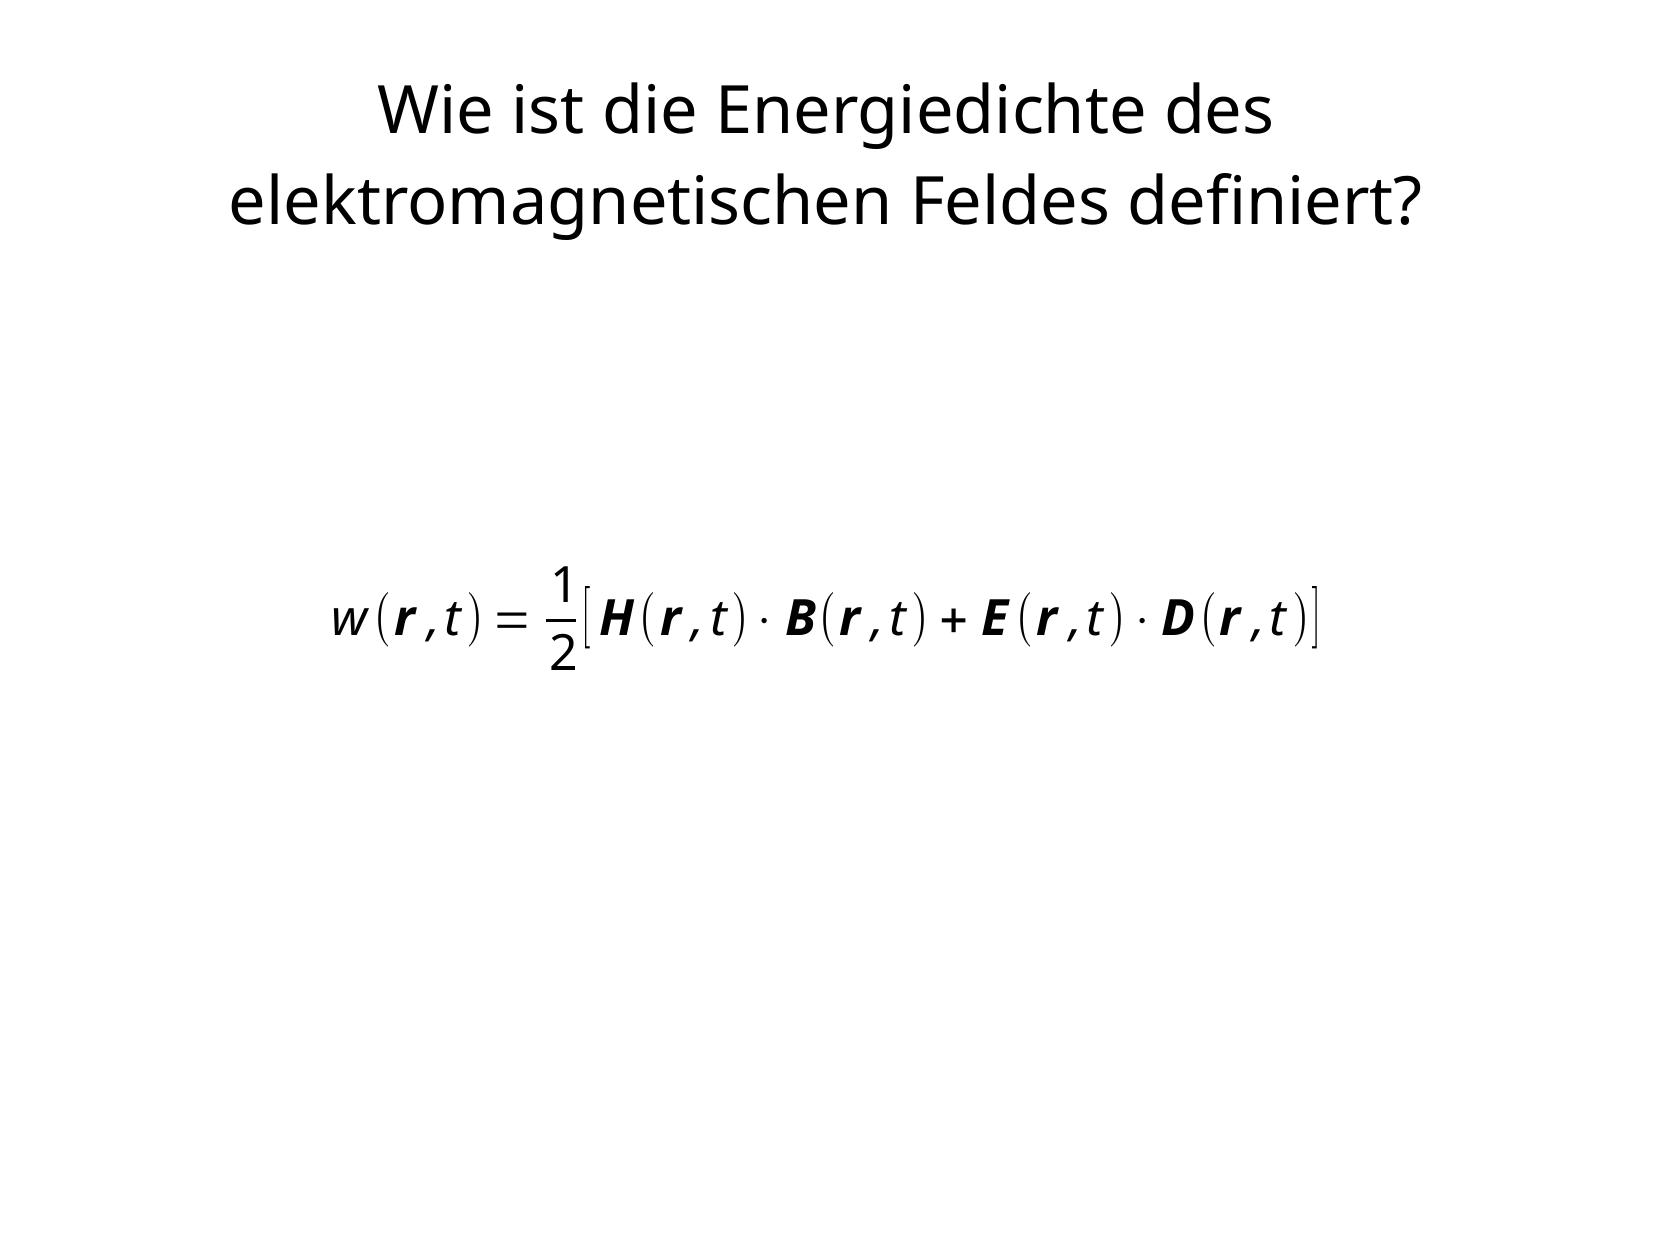

# Wie ist die Energiedichte des elektromagnetischen Feldes definiert?